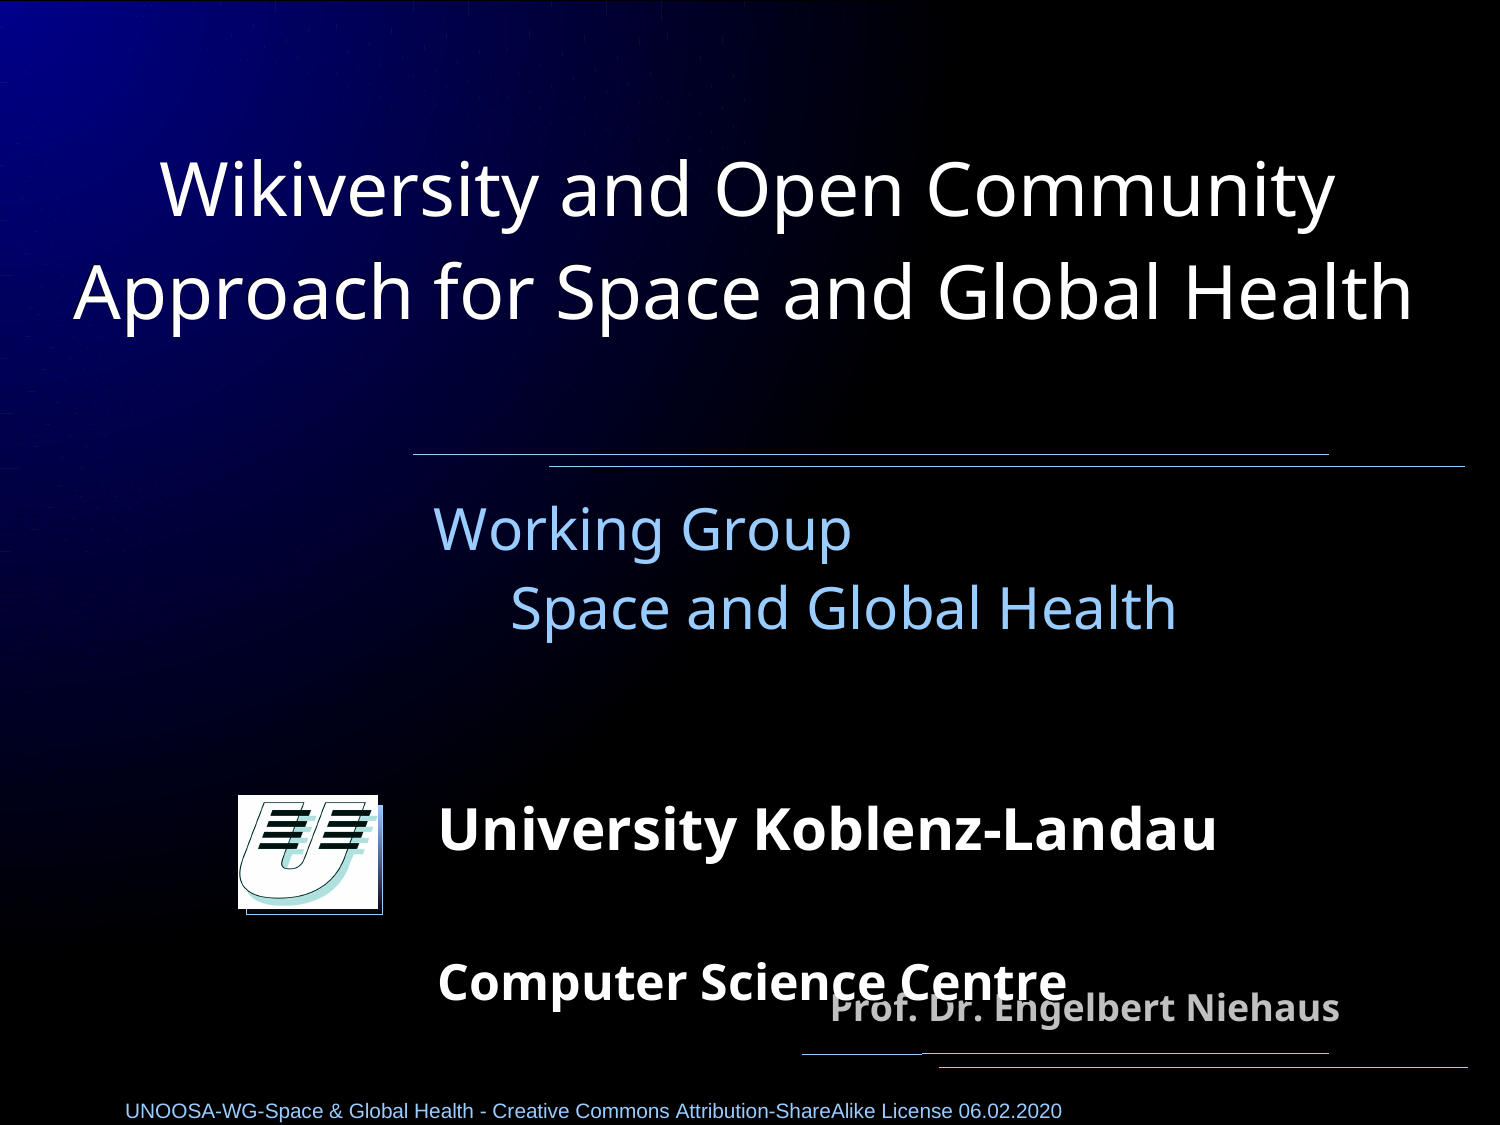

# Wikiversity and Open Community Approach for Space and Global Health
Working Group
 Space and Global Health
University Koblenz-Landau
Computer Science Centre
Prof. Dr. Engelbert Niehaus